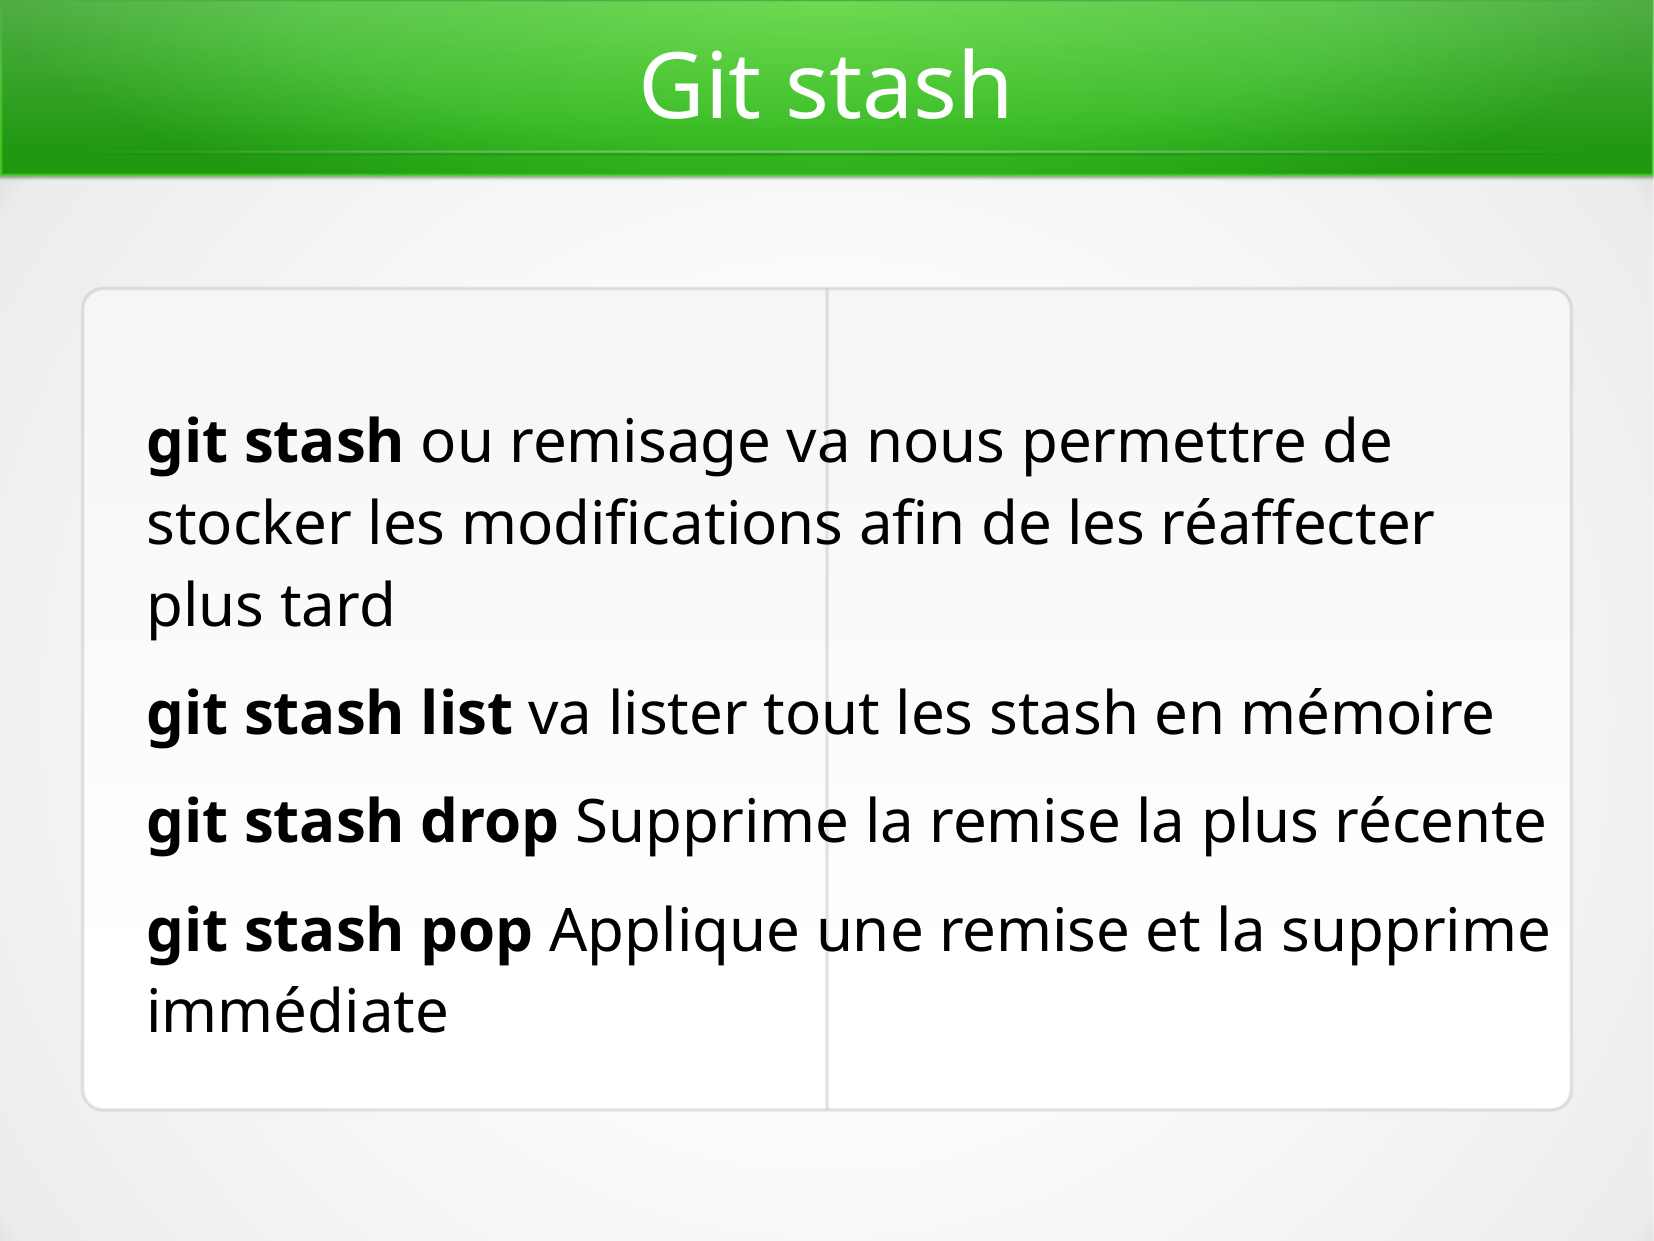

# Git stash
git stash ou remisage va nous permettre de stocker les modifications afin de les réaffecter plus tard
git stash list va lister tout les stash en mémoire
git stash drop Supprime la remise la plus récente
git stash pop Applique une remise et la supprime immédiate